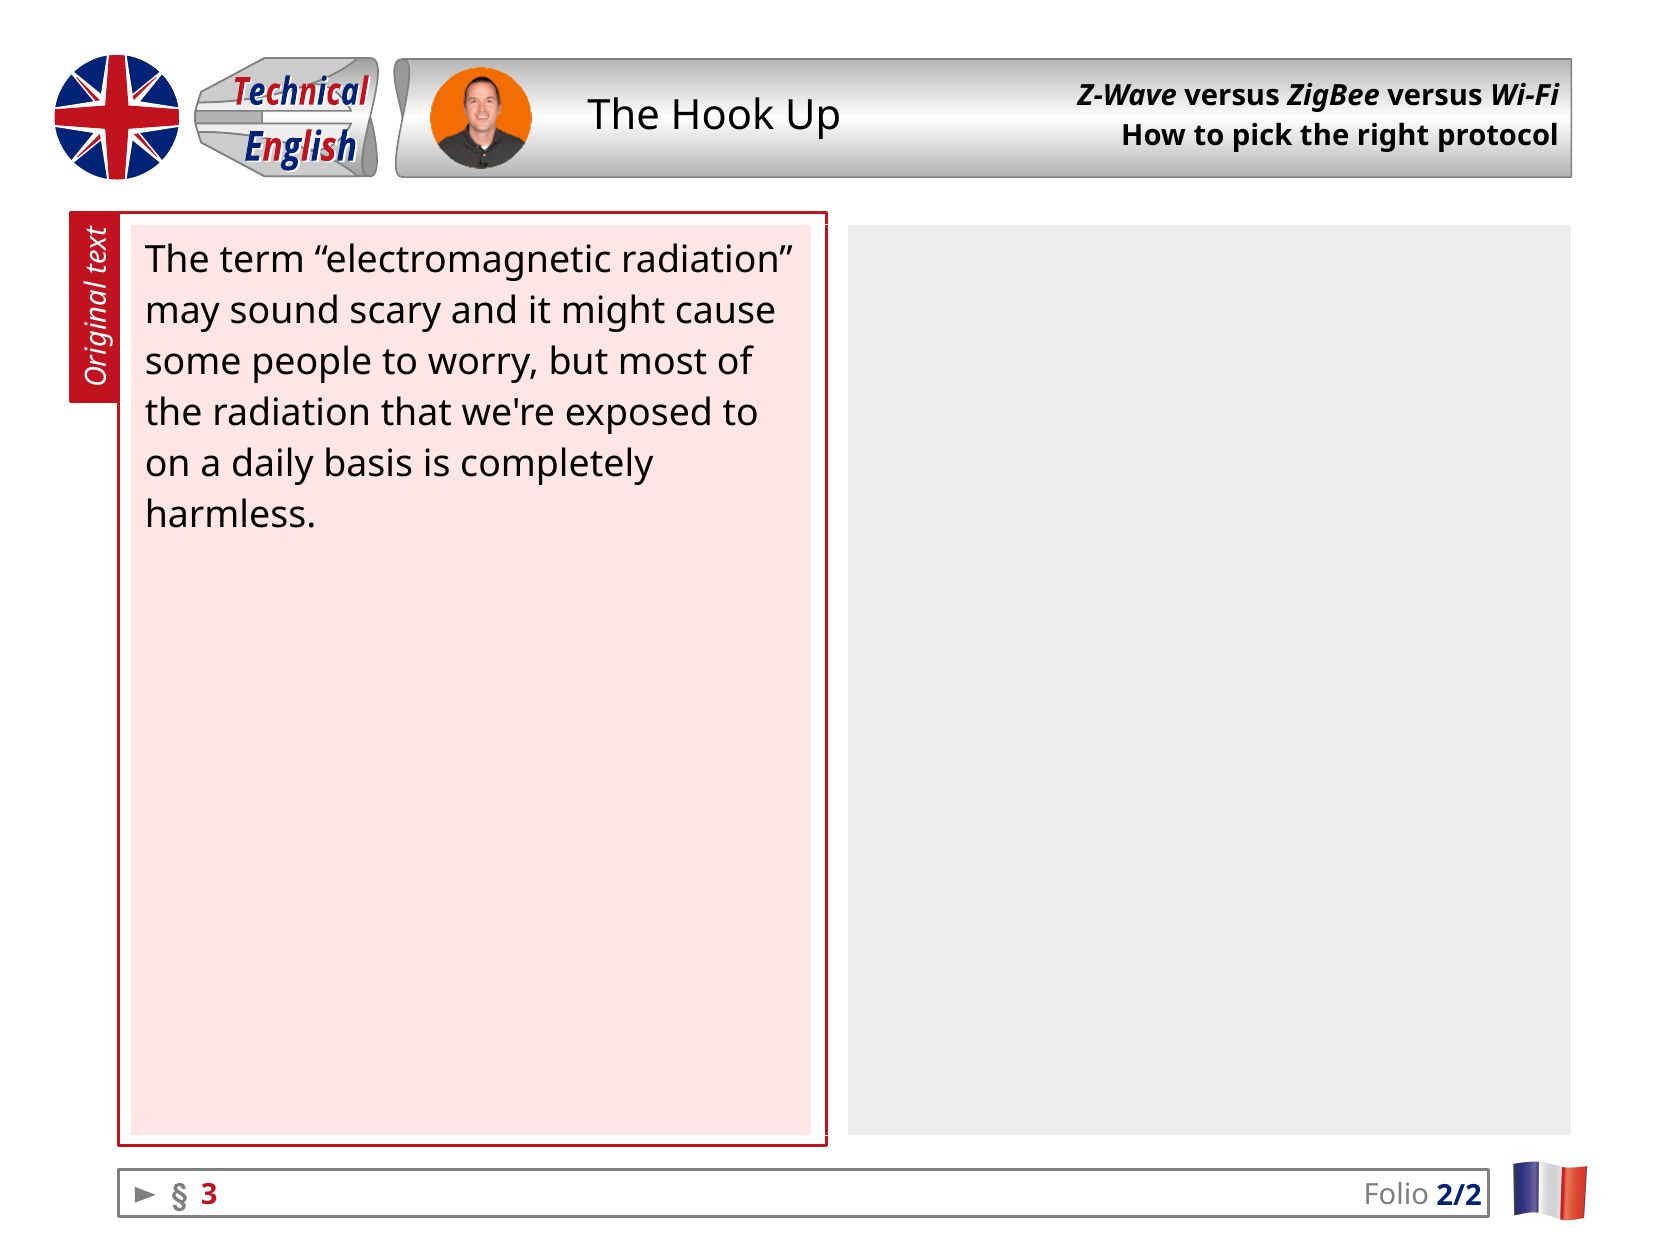

#
| The term “electromagnetic radiation” may sound scary and it might cause some people to worry, but most of the radiation that we're exposed to on a daily basis is completely harmless. | | |
| --- | --- | --- |
3
2/2